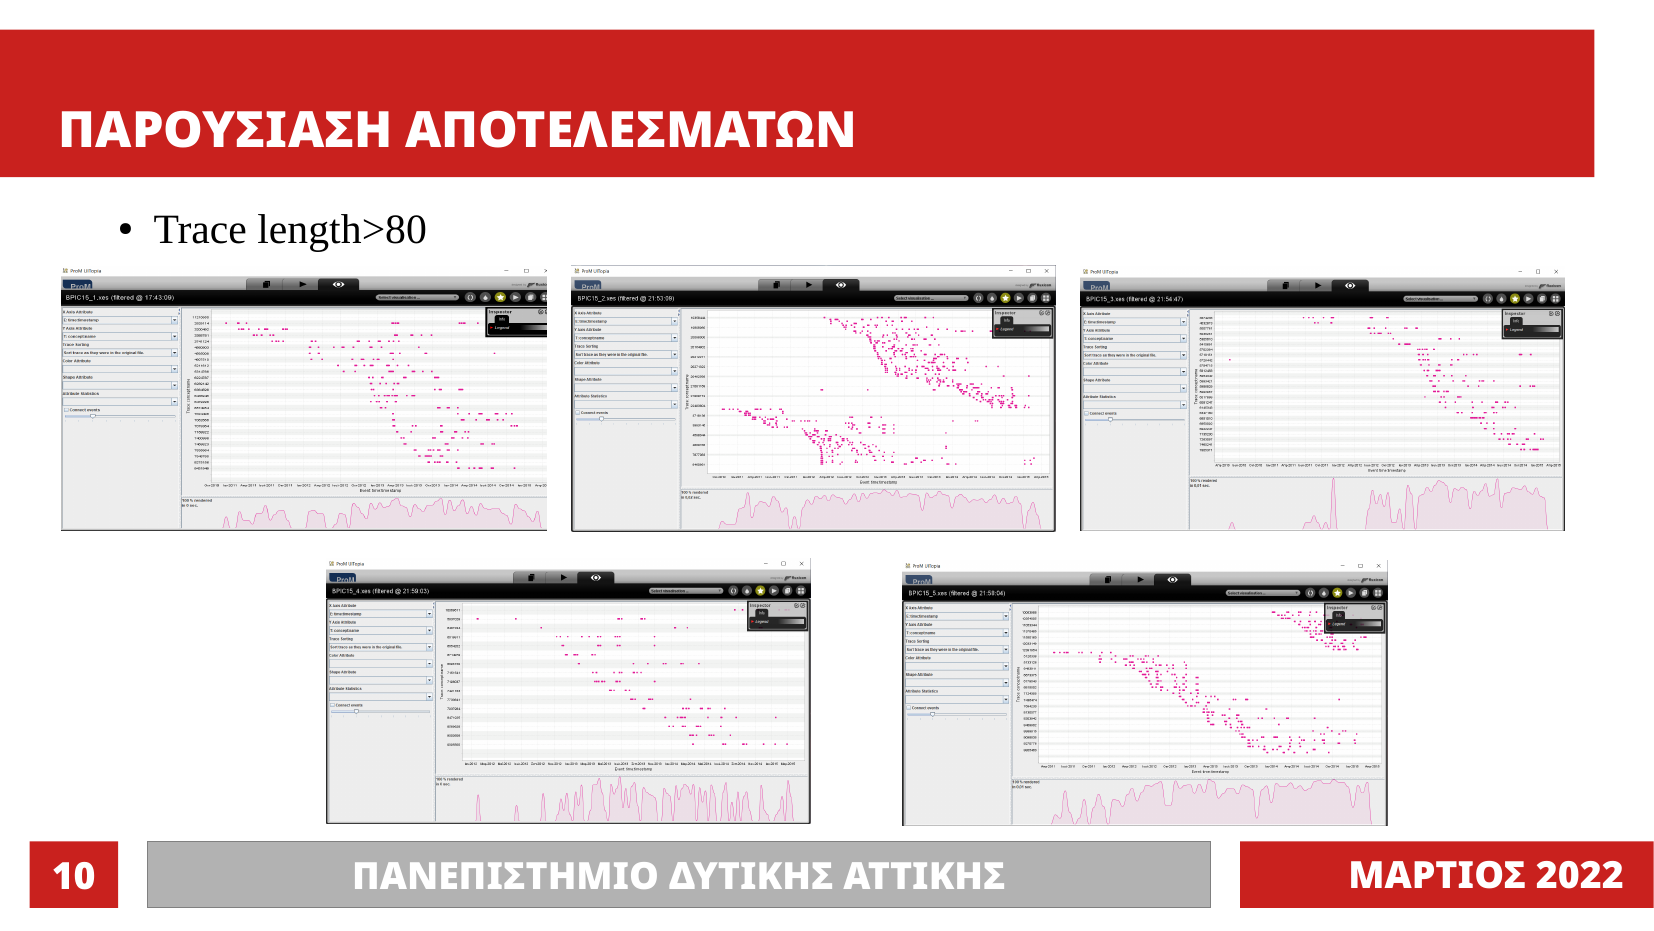

# ΠΑΡΟΥΣΙΑΣΗ ΑΠΟΤΕΛΕΣΜΑΤΩΝ
Trace length>80
10
ΠΑΝΕΠΙΣΤΗΜΙΟ ΔΥΤΙΚΗΣ ΑΤΤΙΚΗΣ
ΜΑΡΤΙΟΣ 2022